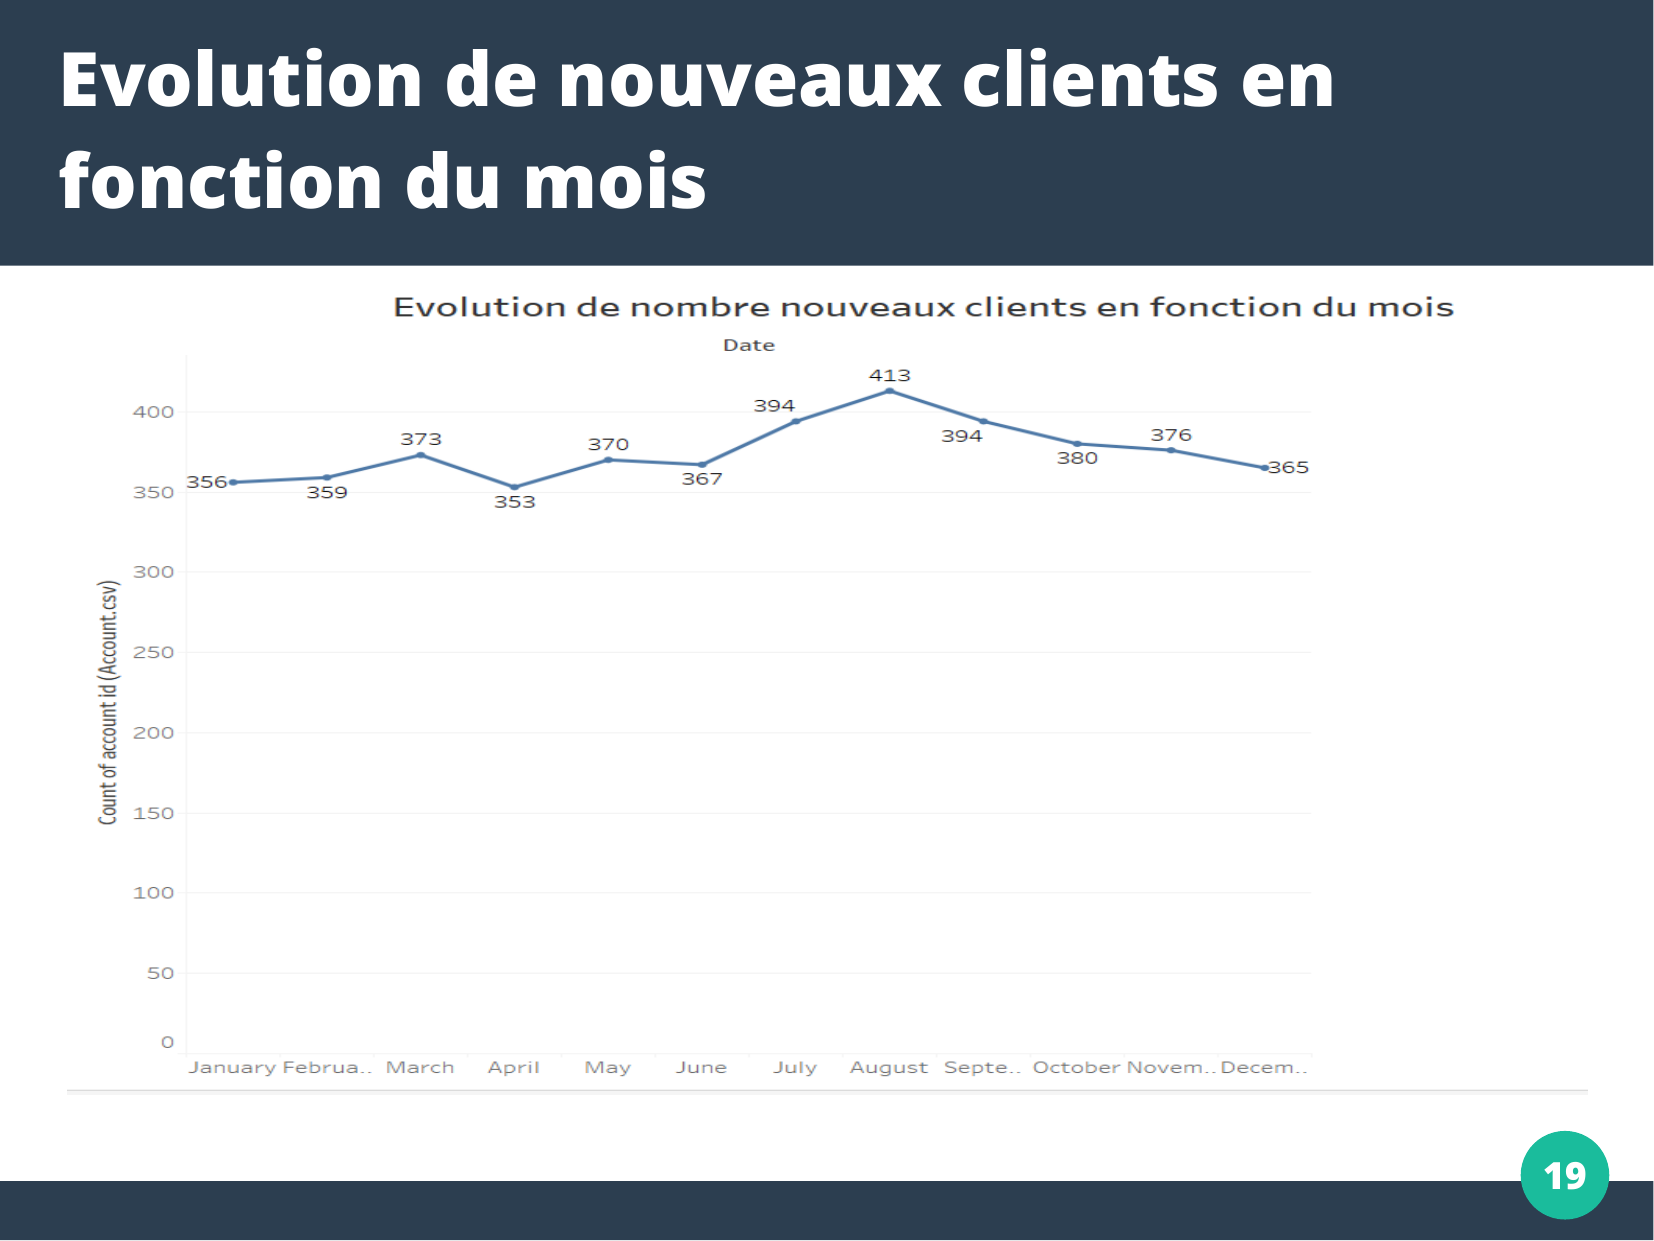

# Evolution de nouveaux clients en fonction du mois
19